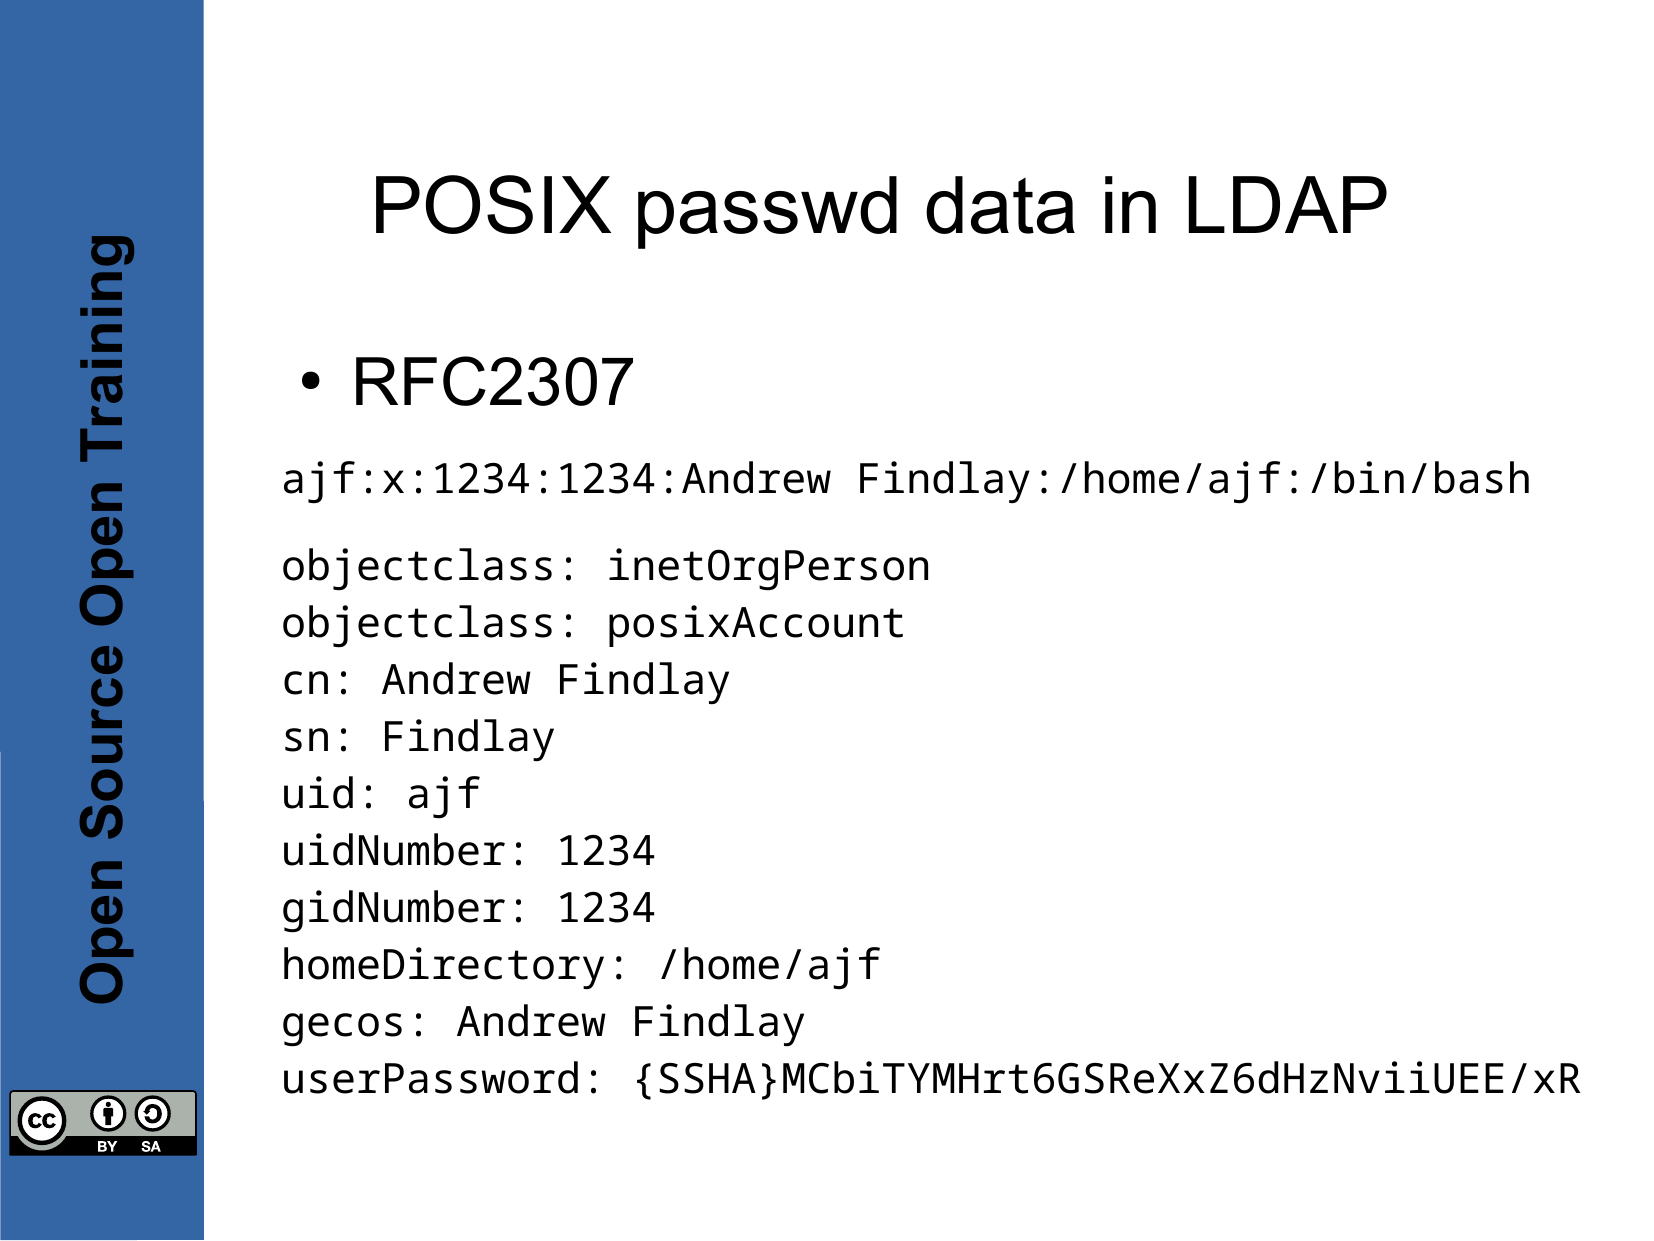

# POSIX passwd data in LDAP
RFC2307
ajf:x:1234:1234:Andrew Findlay:/home/ajf:/bin/bash
objectclass: inetOrgPerson
objectclass: posixAccount
cn: Andrew Findlay
sn: Findlay
uid: ajf
uidNumber: 1234
gidNumber: 1234
homeDirectory: /home/ajf
gecos: Andrew Findlay
userPassword: {SSHA}MCbiTYMHrt6GSReXxZ6dHzNviiUEE/xR